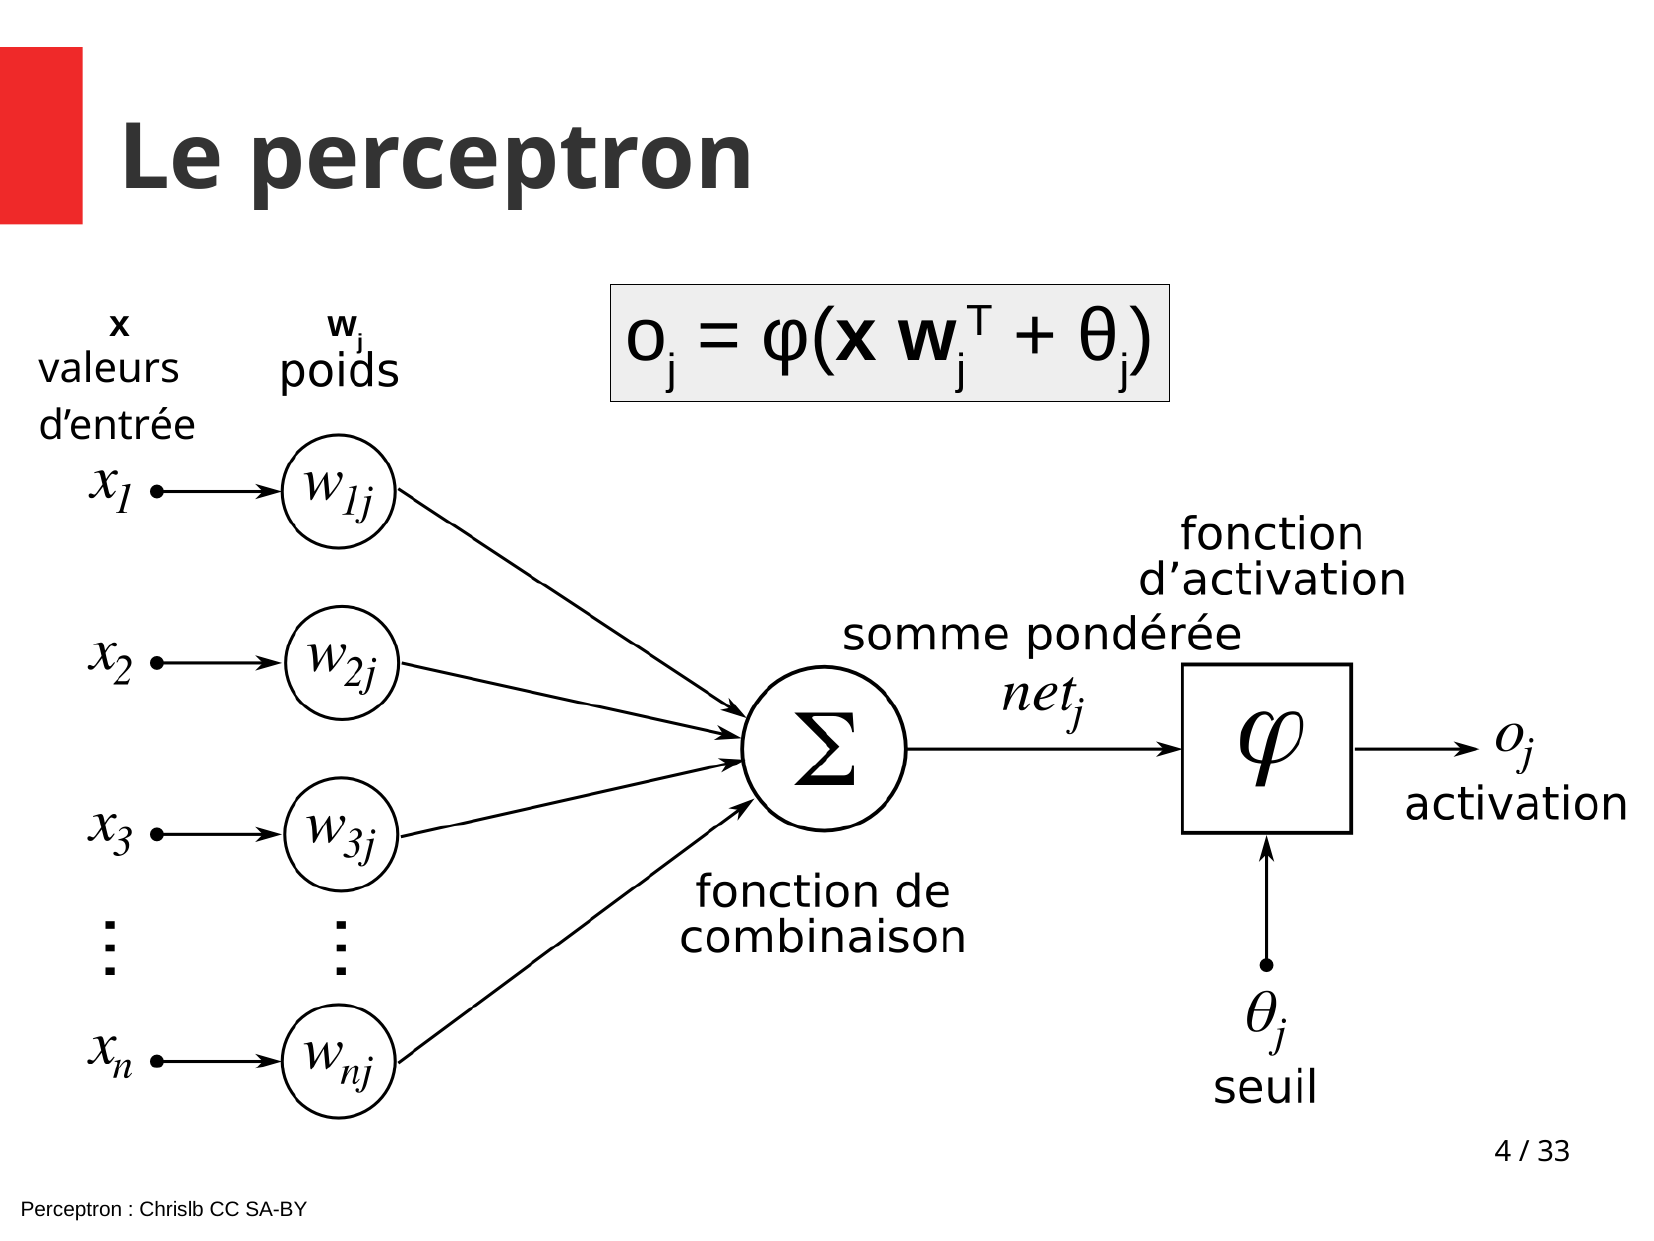

# Le perceptron
oj = φ(x wjT + θj)
x
wj
valeurs
d’entrée
4
Perceptron : Chrislb CC SA-BY